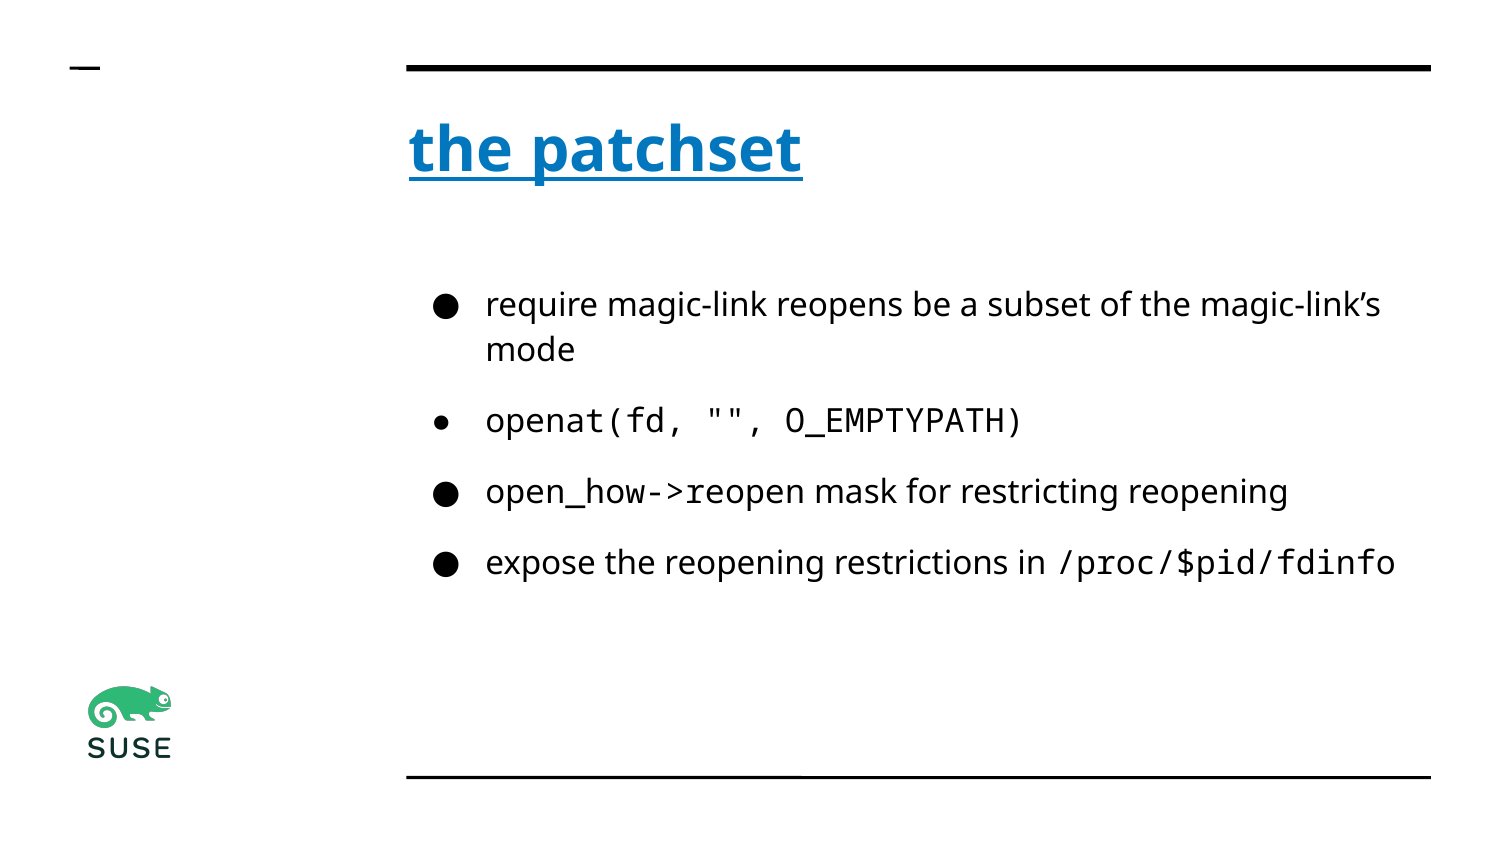

# the patchset
require magic-link reopens be a subset of the magic-link’s mode
openat(fd, "", O_EMPTYPATH)
open_how->reopen mask for restricting reopening
expose the reopening restrictions in /proc/$pid/fdinfo